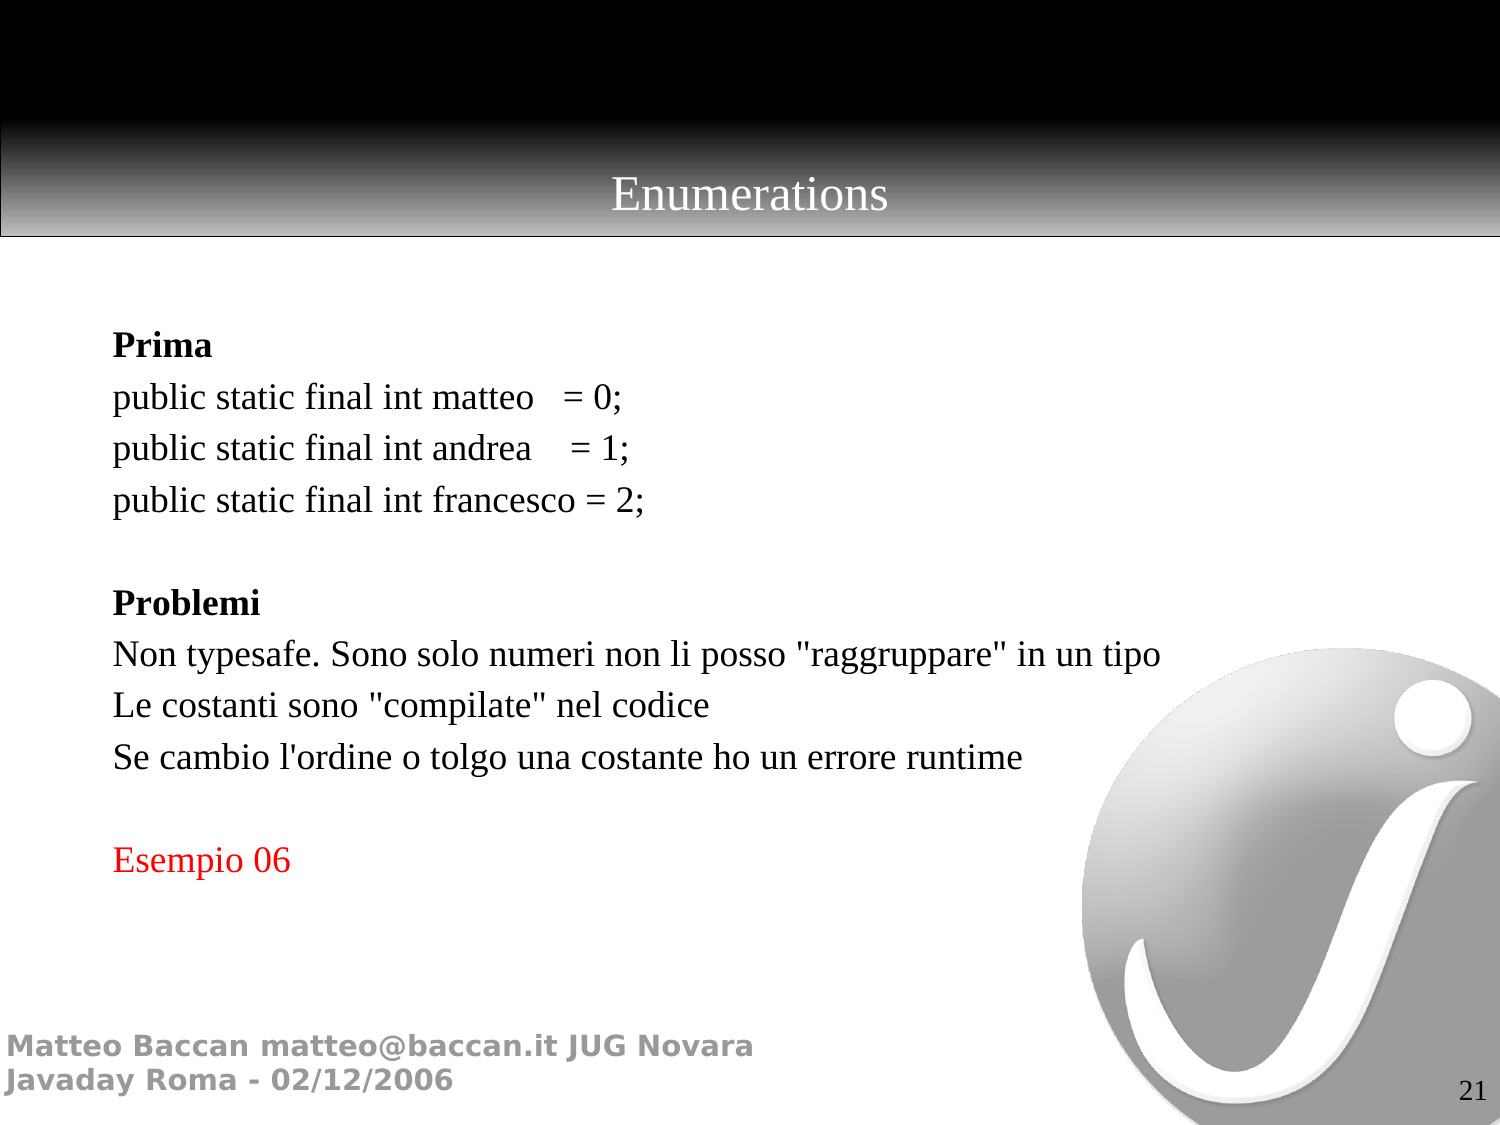

# Enumerations
Prima
public static final int matteo = 0;
public static final int andrea = 1;
public static final int francesco = 2;
Problemi
Non typesafe. Sono solo numeri non li posso "raggruppare" in un tipo
Le costanti sono "compilate" nel codice
Se cambio l'ordine o tolgo una costante ho un errore runtime
Esempio 06